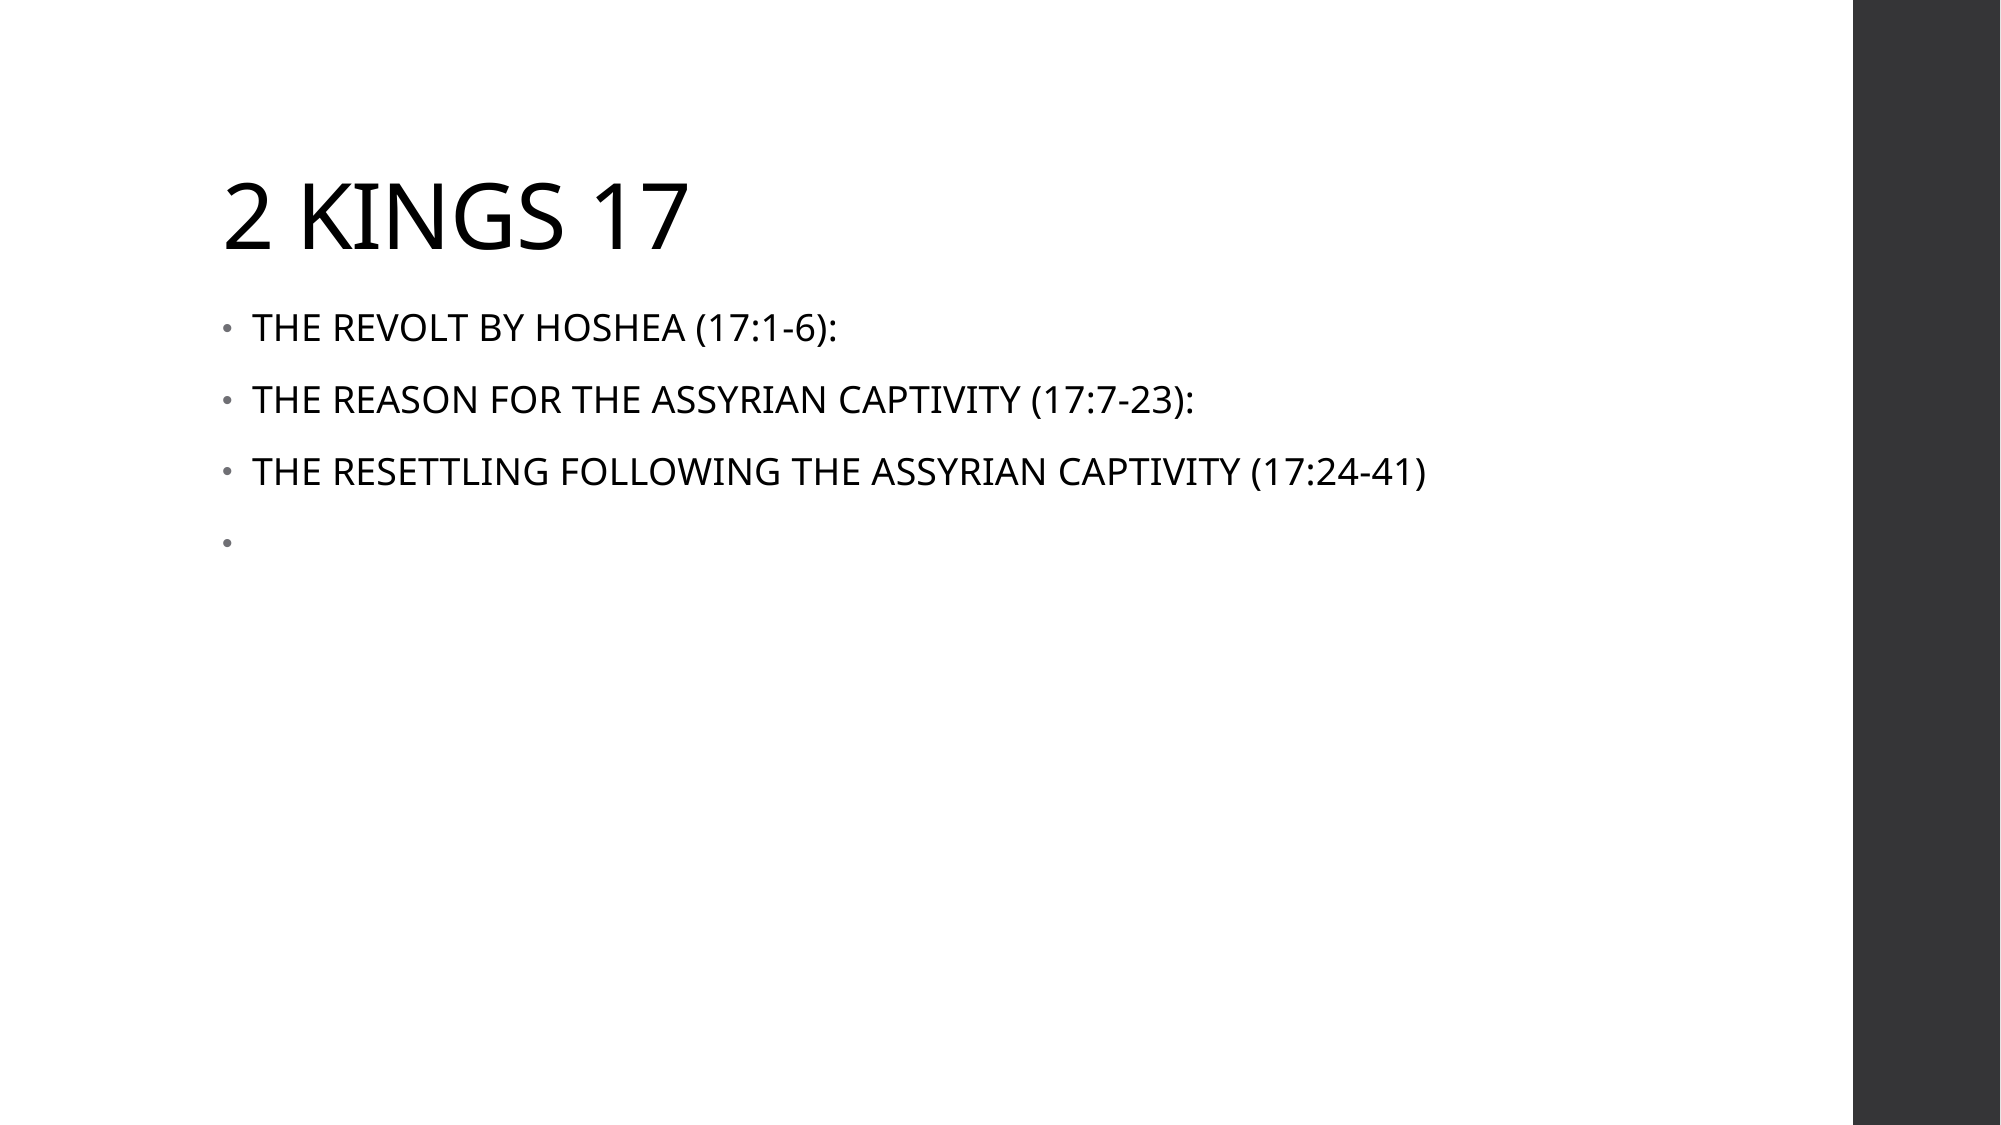

# 2 KINGS 17
THE REVOLT BY HOSHEA (17:1-6):
THE REASON FOR THE ASSYRIAN CAPTIVITY (17:7-23):
THE RESETTLING FOLLOWING THE ASSYRIAN CAPTIVITY (17:24-41)